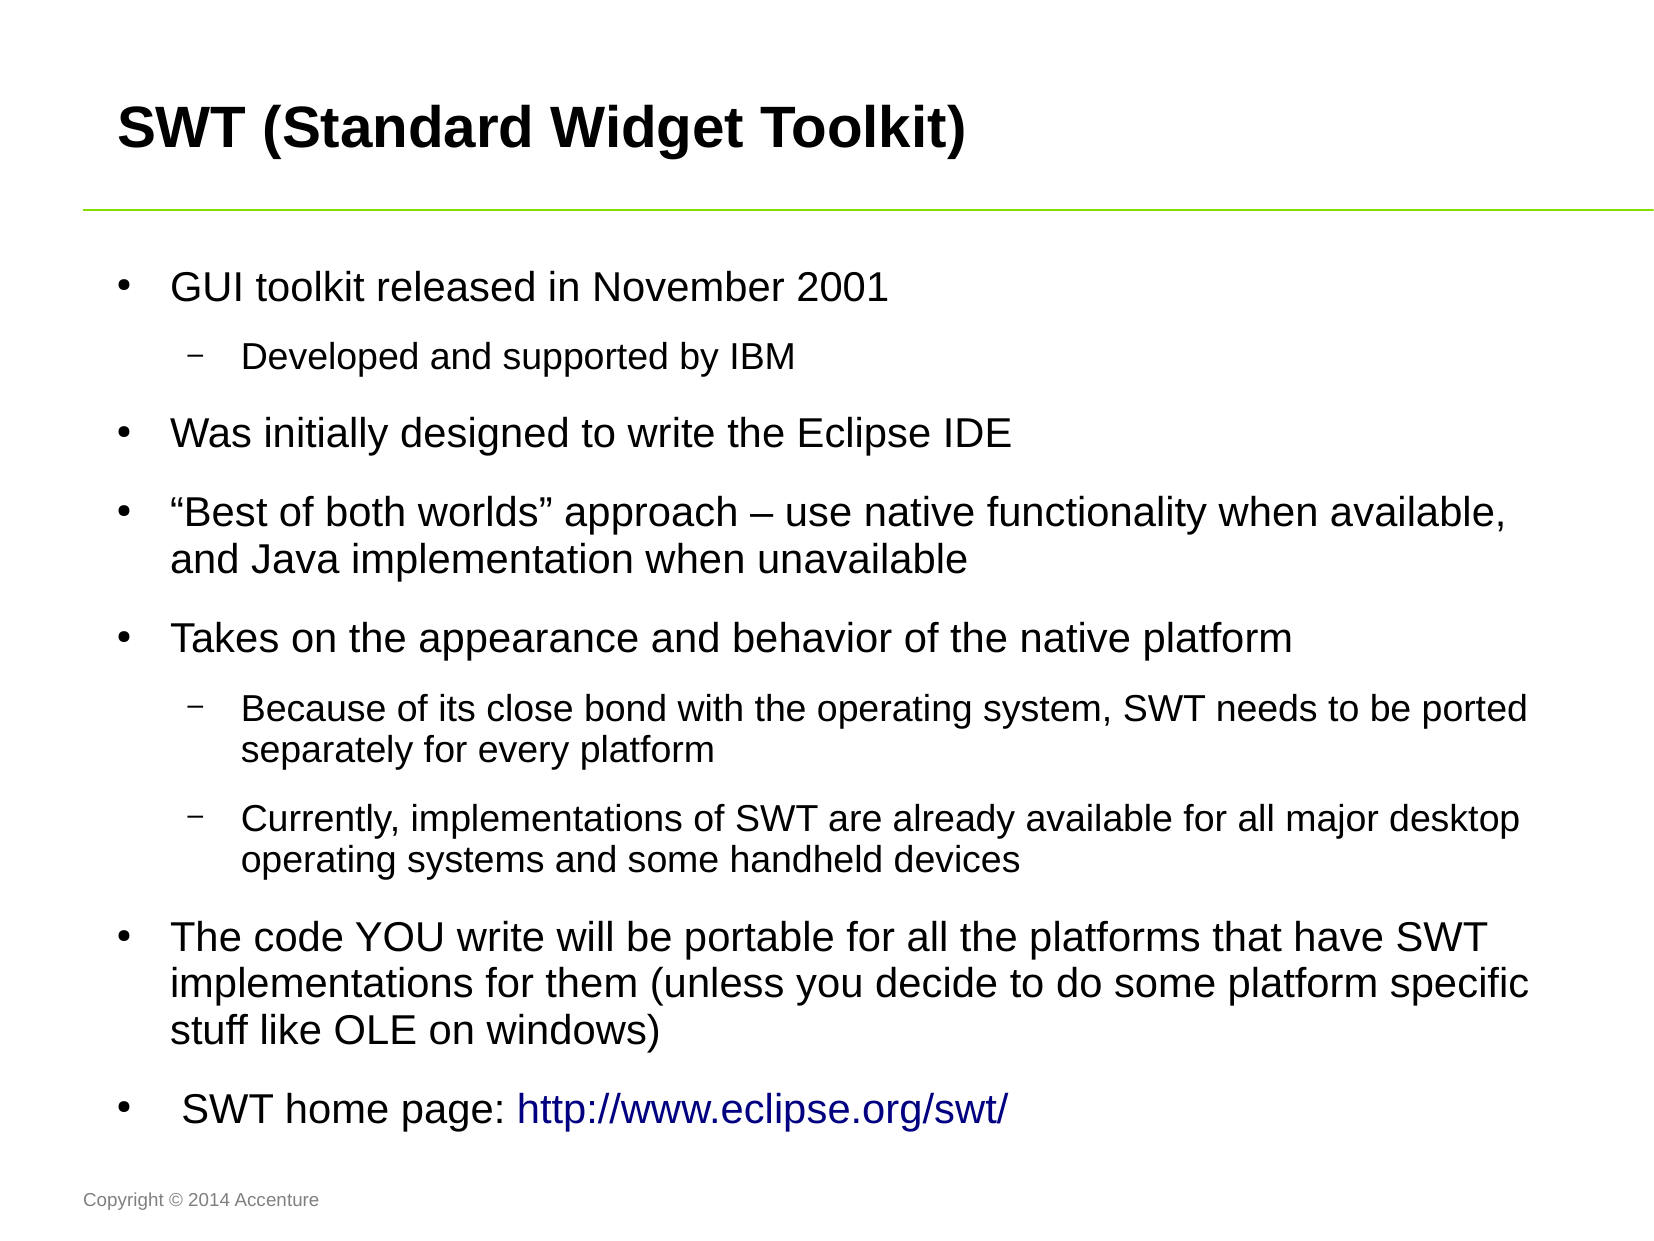

# SWT (Standard Widget Toolkit)
GUI toolkit released in November 2001
Developed and supported by IBM
Was initially designed to write the Eclipse IDE
“Best of both worlds” approach – use native functionality when available, and Java implementation when unavailable
Takes on the appearance and behavior of the native platform
Because of its close bond with the operating system, SWT needs to be ported separately for every platform
Currently, implementations of SWT are already available for all major desktop operating systems and some handheld devices
The code YOU write will be portable for all the platforms that have SWT implementations for them (unless you decide to do some platform specific stuff like OLE on windows)
 SWT home page: http://www.eclipse.org/swt/